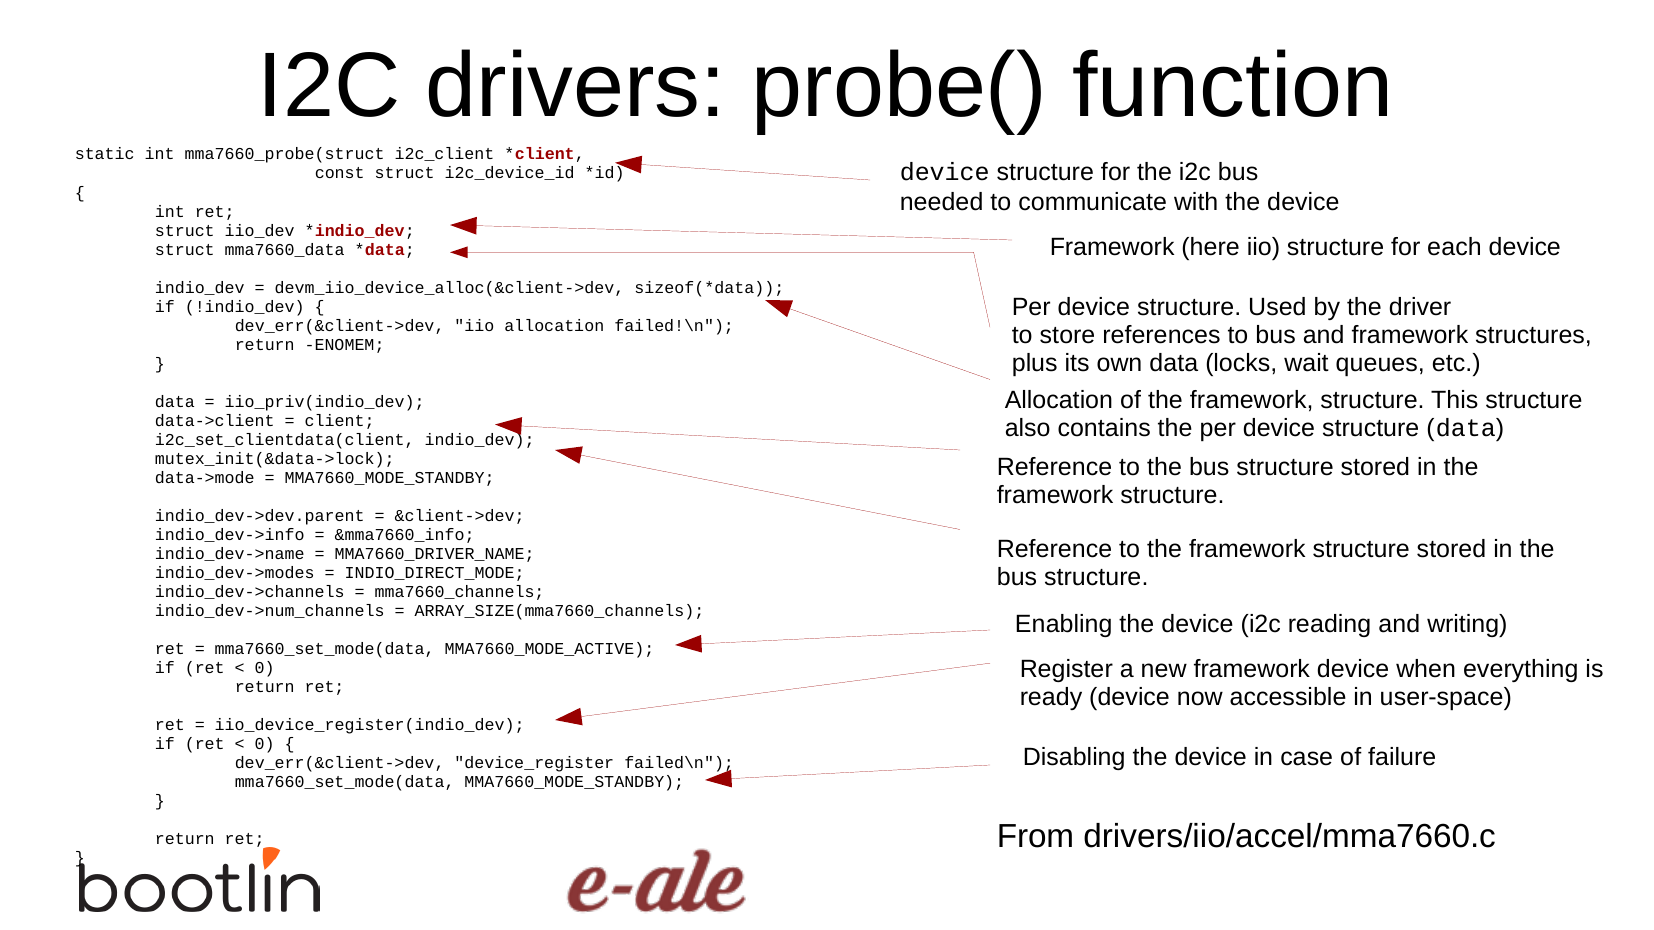

# I2C drivers: probe() function
static int mma7660_probe(struct i2c_client *client,
 const struct i2c_device_id *id)
{
 int ret;
 struct iio_dev *indio_dev;
 struct mma7660_data *data;
 indio_dev = devm_iio_device_alloc(&client->dev, sizeof(*data));
 if (!indio_dev) {
 dev_err(&client->dev, "iio allocation failed!\n");
 return -ENOMEM;
 }
 data = iio_priv(indio_dev);
 data->client = client;
 i2c_set_clientdata(client, indio_dev);
 mutex_init(&data->lock);
 data->mode = MMA7660_MODE_STANDBY;
 indio_dev->dev.parent = &client->dev;
 indio_dev->info = &mma7660_info;
 indio_dev->name = MMA7660_DRIVER_NAME;
 indio_dev->modes = INDIO_DIRECT_MODE;
 indio_dev->channels = mma7660_channels;
 indio_dev->num_channels = ARRAY_SIZE(mma7660_channels);
 ret = mma7660_set_mode(data, MMA7660_MODE_ACTIVE);
 if (ret < 0)
 return ret;
 ret = iio_device_register(indio_dev);
 if (ret < 0) {
 dev_err(&client->dev, "device_register failed\n");
 mma7660_set_mode(data, MMA7660_MODE_STANDBY);
 }
 return ret;
}
device structure for the i2c bus
needed to communicate with the device
Framework (here iio) structure for each device
Per device structure. Used by the driver
to store references to bus and framework structures, plus its own data (locks, wait queues, etc.)
Allocation of the framework, structure. This structure also contains the per device structure (data)
Reference to the bus structure stored in the framework structure.
Reference to the framework structure stored in the bus structure.
Enabling the device (i2c reading and writing)
Register a new framework device when everything is ready (device now accessible in user-space)
Disabling the device in case of failure
From drivers/iio/accel/mma7660.c